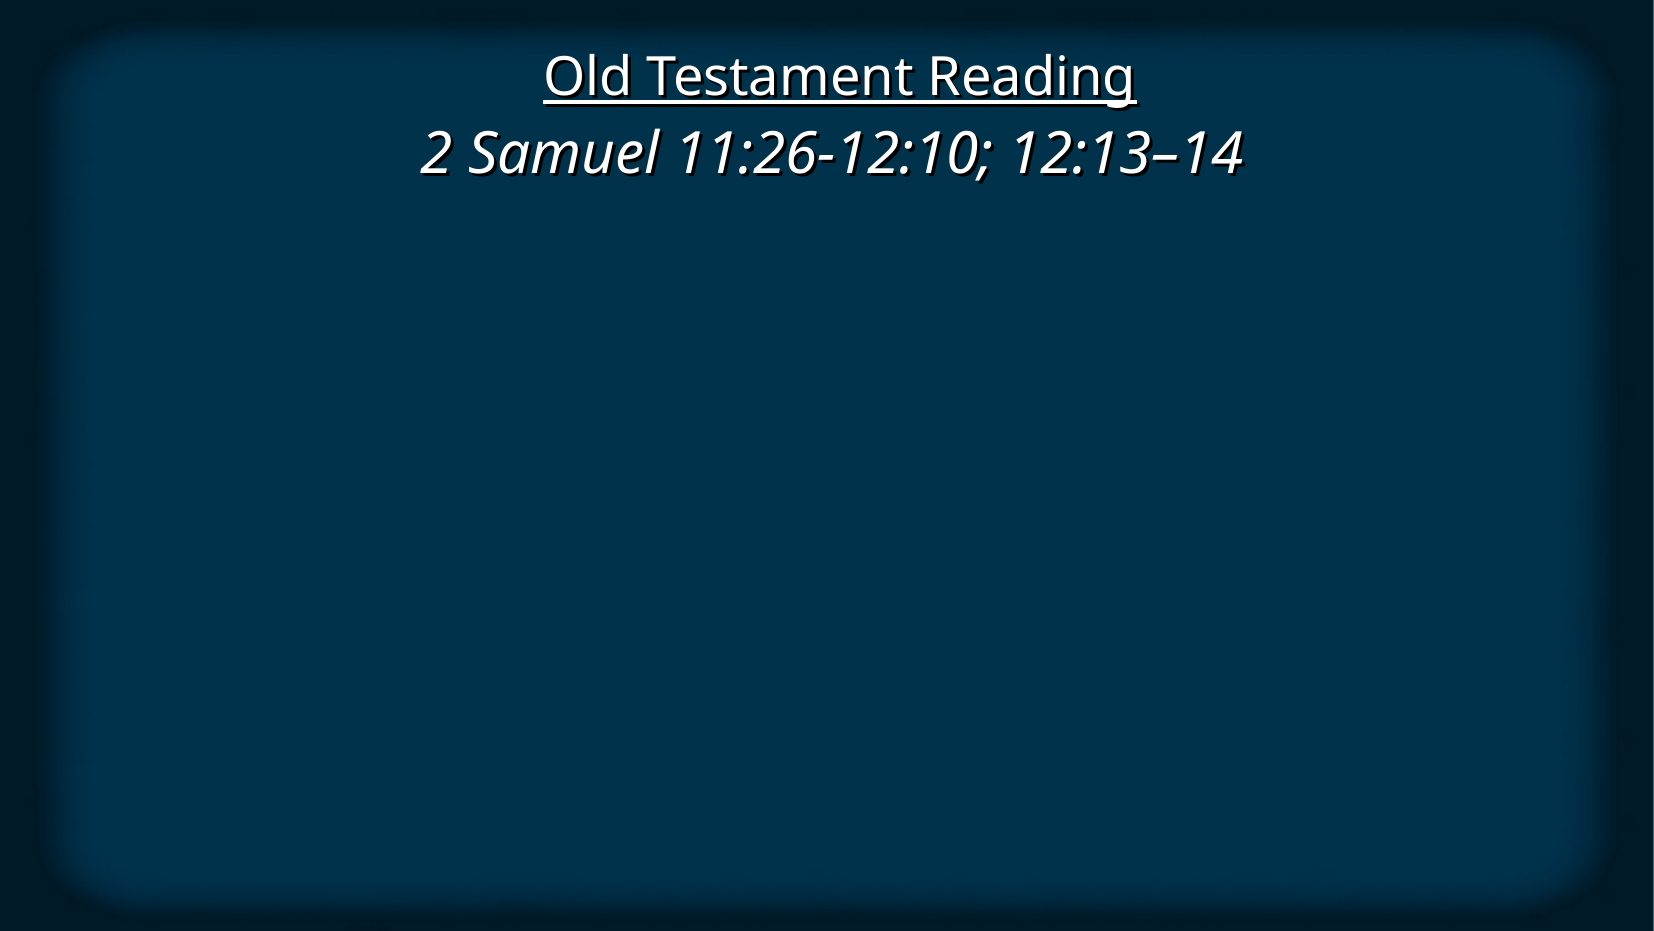

Old Testament Reading
2 Samuel 11:26-12:10; 12:13–14